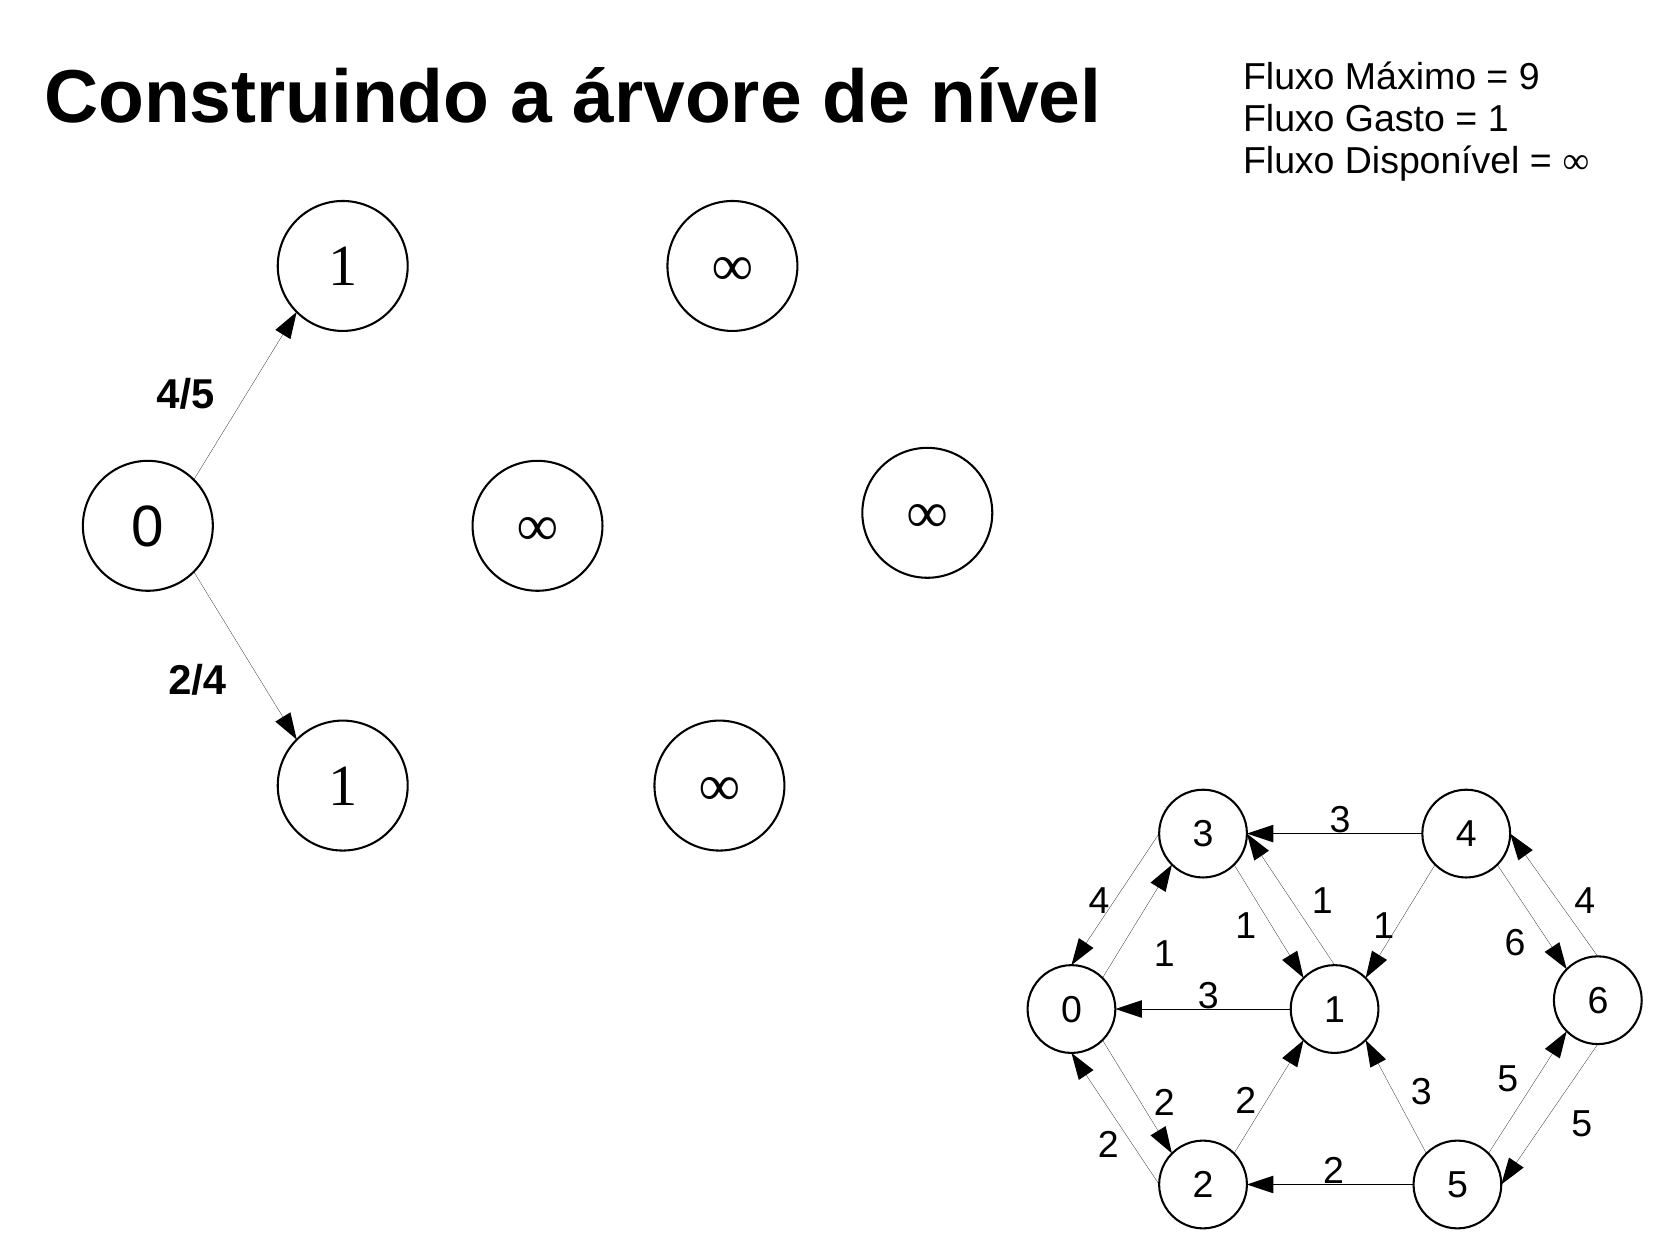

Construindo a árvore de nível
Fluxo Máximo = 9
Fluxo Gasto = 1
Fluxo Disponível = ∞
1
∞
4/5
∞
0
∞
2/4
1
∞
3
4
3
4
1
4
1
1
6
1
6
0
1
3
5
3
2
2
5
2
2
5
2